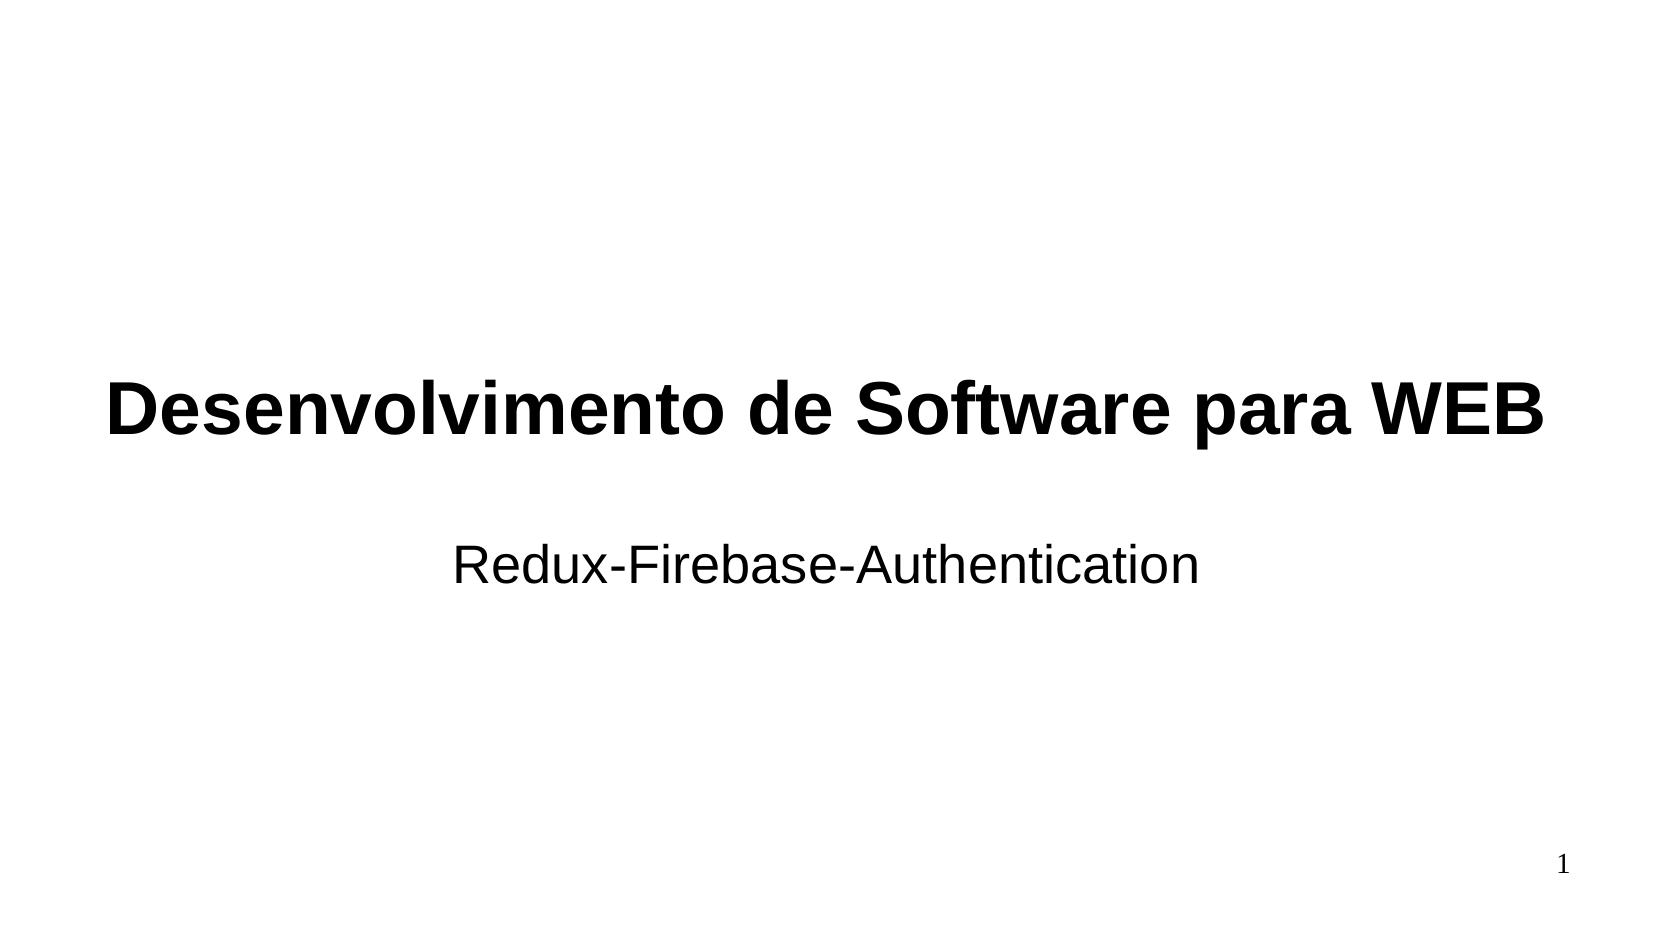

# Desenvolvimento de Software para WEB
Redux-Firebase-Authentication
1